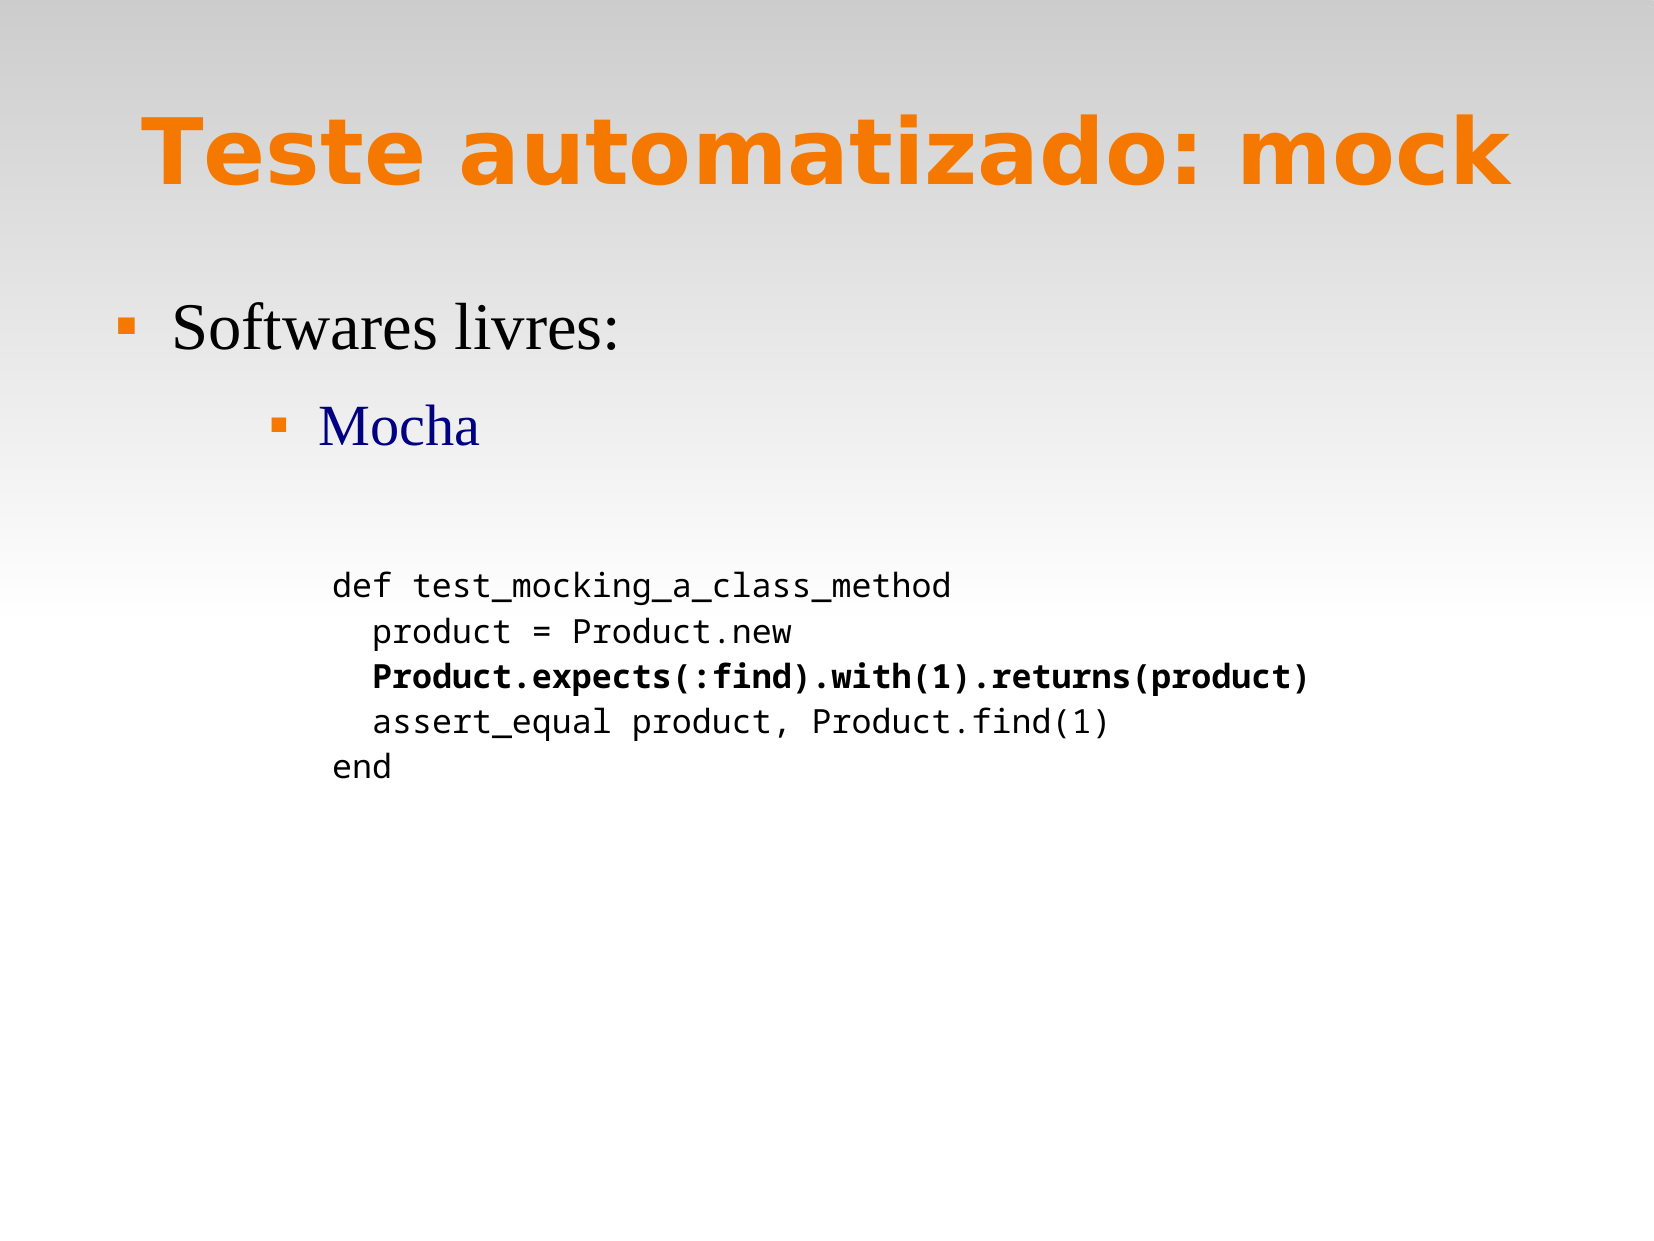

# Teste automatizado: mock
Softwares livres:
Mocha
def test_mocking_a_class_method
 product = Product.new
 Product.expects(:find).with(1).returns(product)
 assert_equal product, Product.find(1)
end